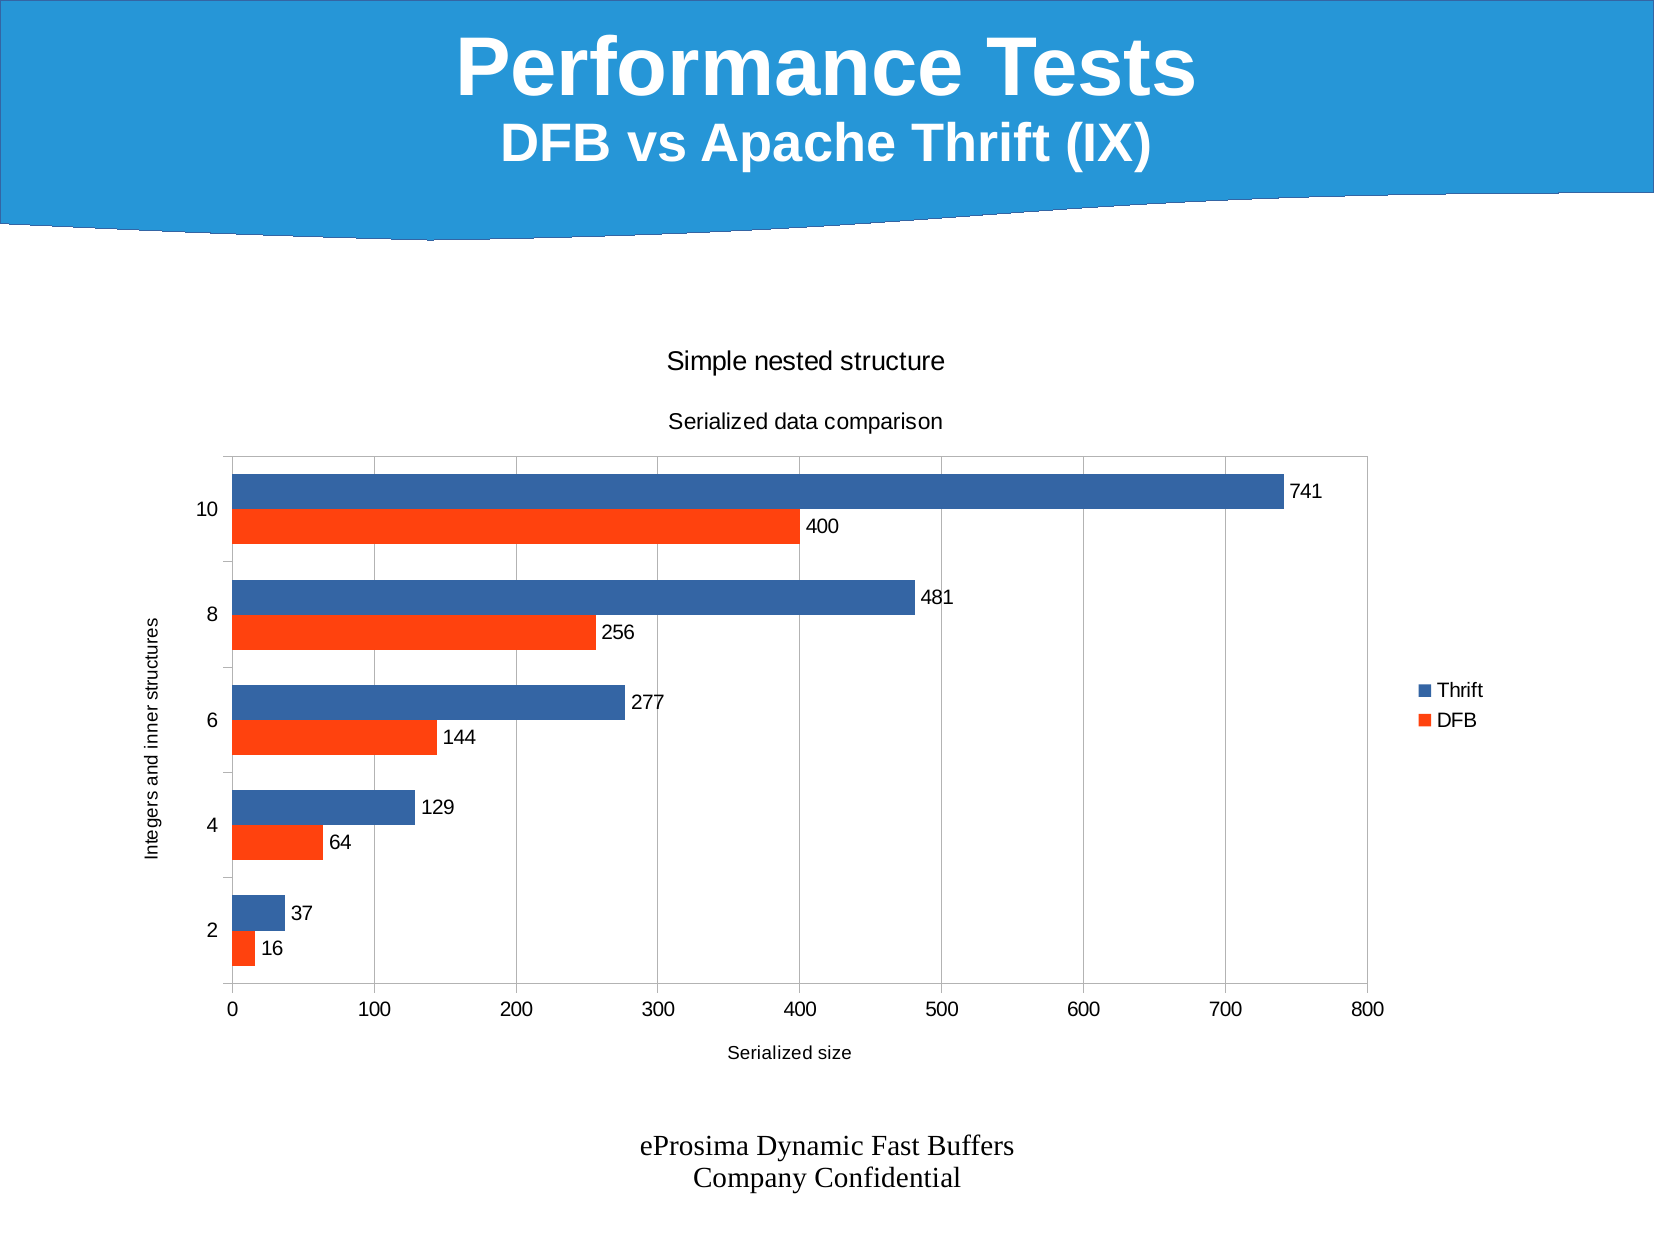

Performance Tests
DFB vs Apache Thrift (IX)
### Chart: Simple nested structure
Serialized data comparison
| Category | DFB | Thrift |
|---|---|---|
| 2 | 16.0 | 37.0 |
| 4 | 64.0 | 129.0 |
| 6 | 144.0 | 277.0 |
| 8 | 256.0 | 481.0 |
| 10 | 400.0 | 741.0 |eProsima Dynamic Fast Buffers